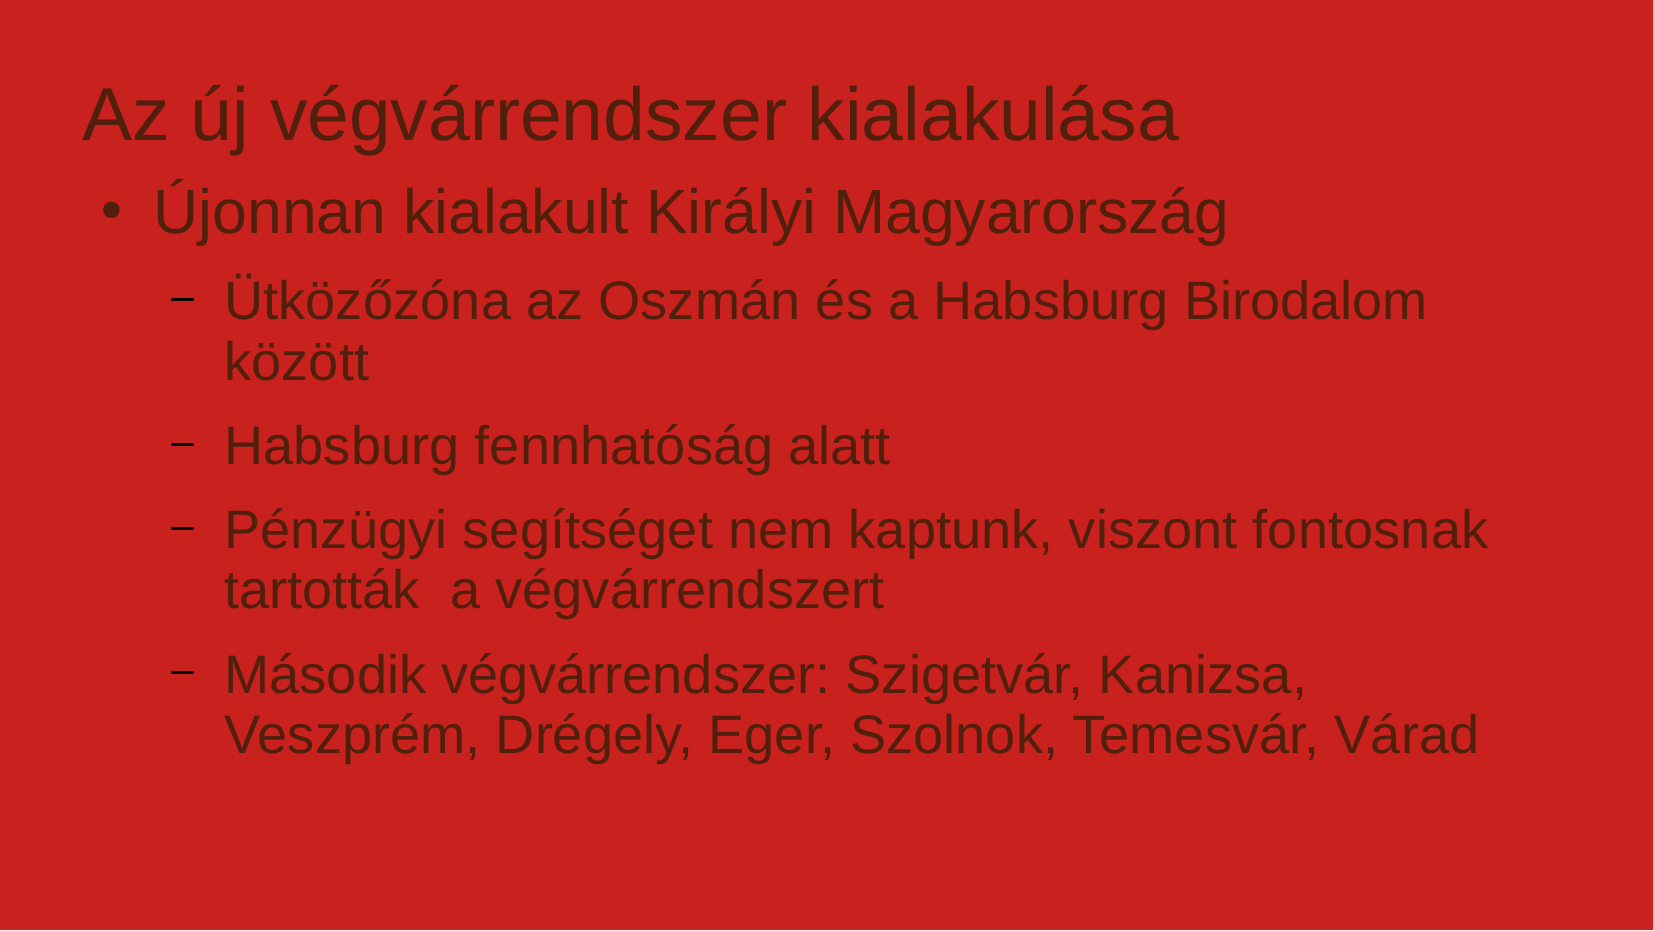

# Az új végvárrendszer kialakulása
Újonnan kialakult Királyi Magyarország
Ütközőzóna az Oszmán és a Habsburg Birodalom között
Habsburg fennhatóság alatt
Pénzügyi segítséget nem kaptunk, viszont fontosnak tartották a végvárrendszert
Második végvárrendszer: Szigetvár, Kanizsa, Veszprém, Drégely, Eger, Szolnok, Temesvár, Várad